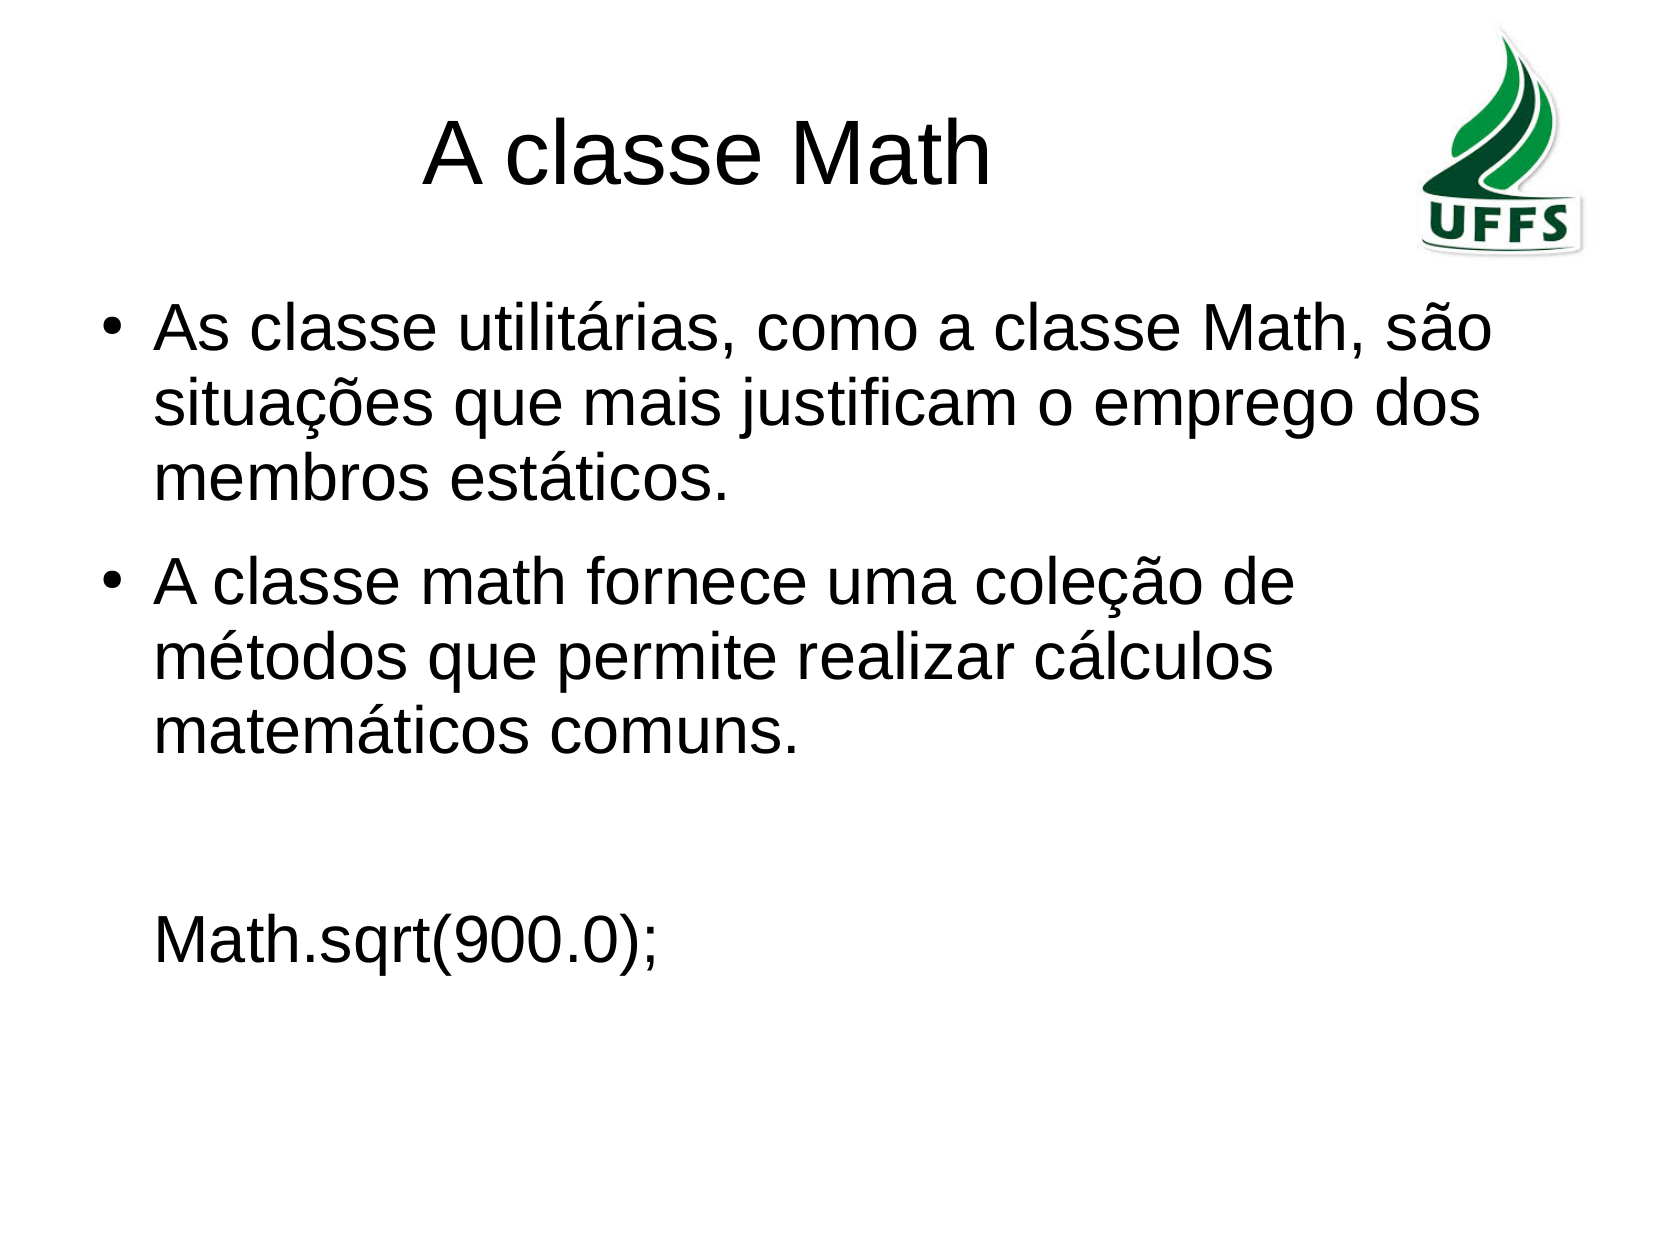

# A classe Math
As classe utilitárias, como a classe Math, são situações que mais justificam o emprego dos membros estáticos.
A classe math fornece uma coleção de métodos que permite realizar cálculos matemáticos comuns.
Math.sqrt(900.0);